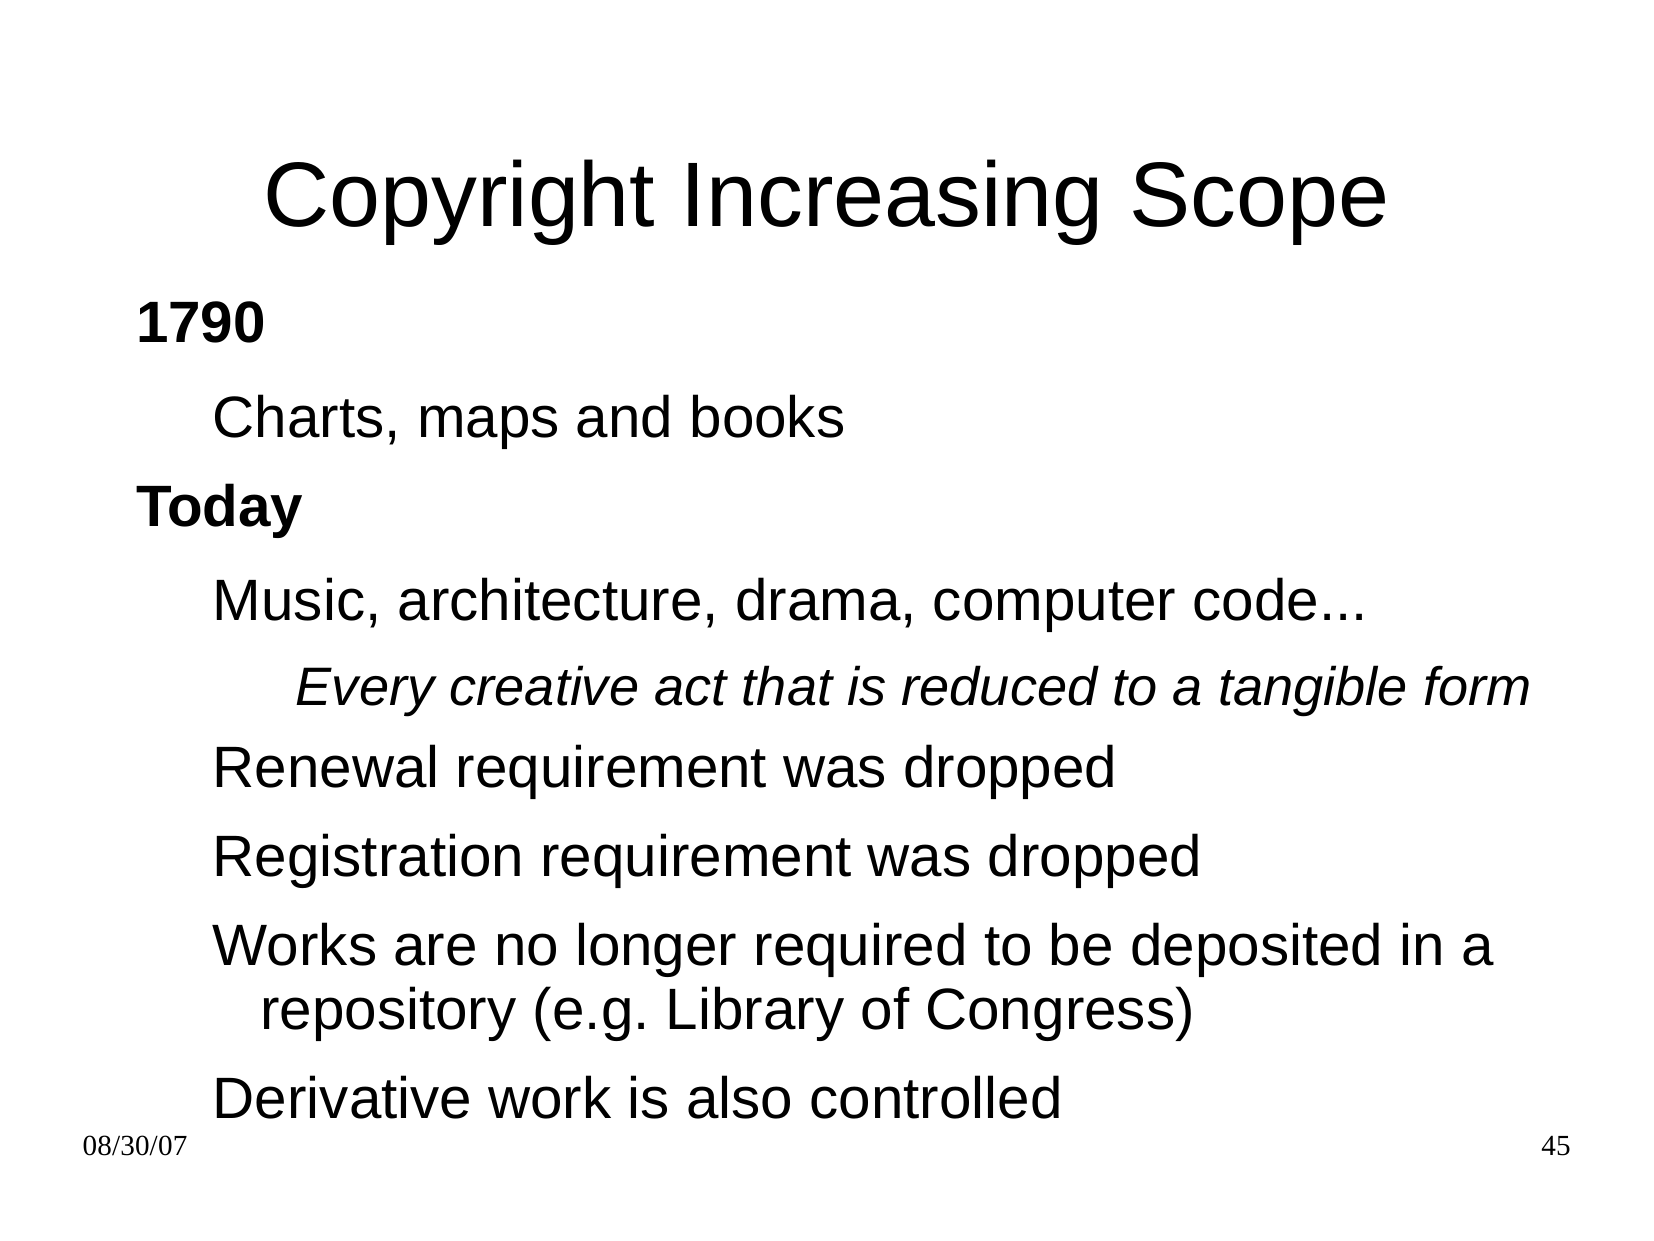

# Copyright Increasing Scope
1790
Charts, maps and books
Today
Music, architecture, drama, computer code...
Every creative act that is reduced to a tangible form
Renewal requirement was dropped
Registration requirement was dropped
Works are no longer required to be deposited in a repository (e.g. Library of Congress)
Derivative work is also controlled
08/30/07
45